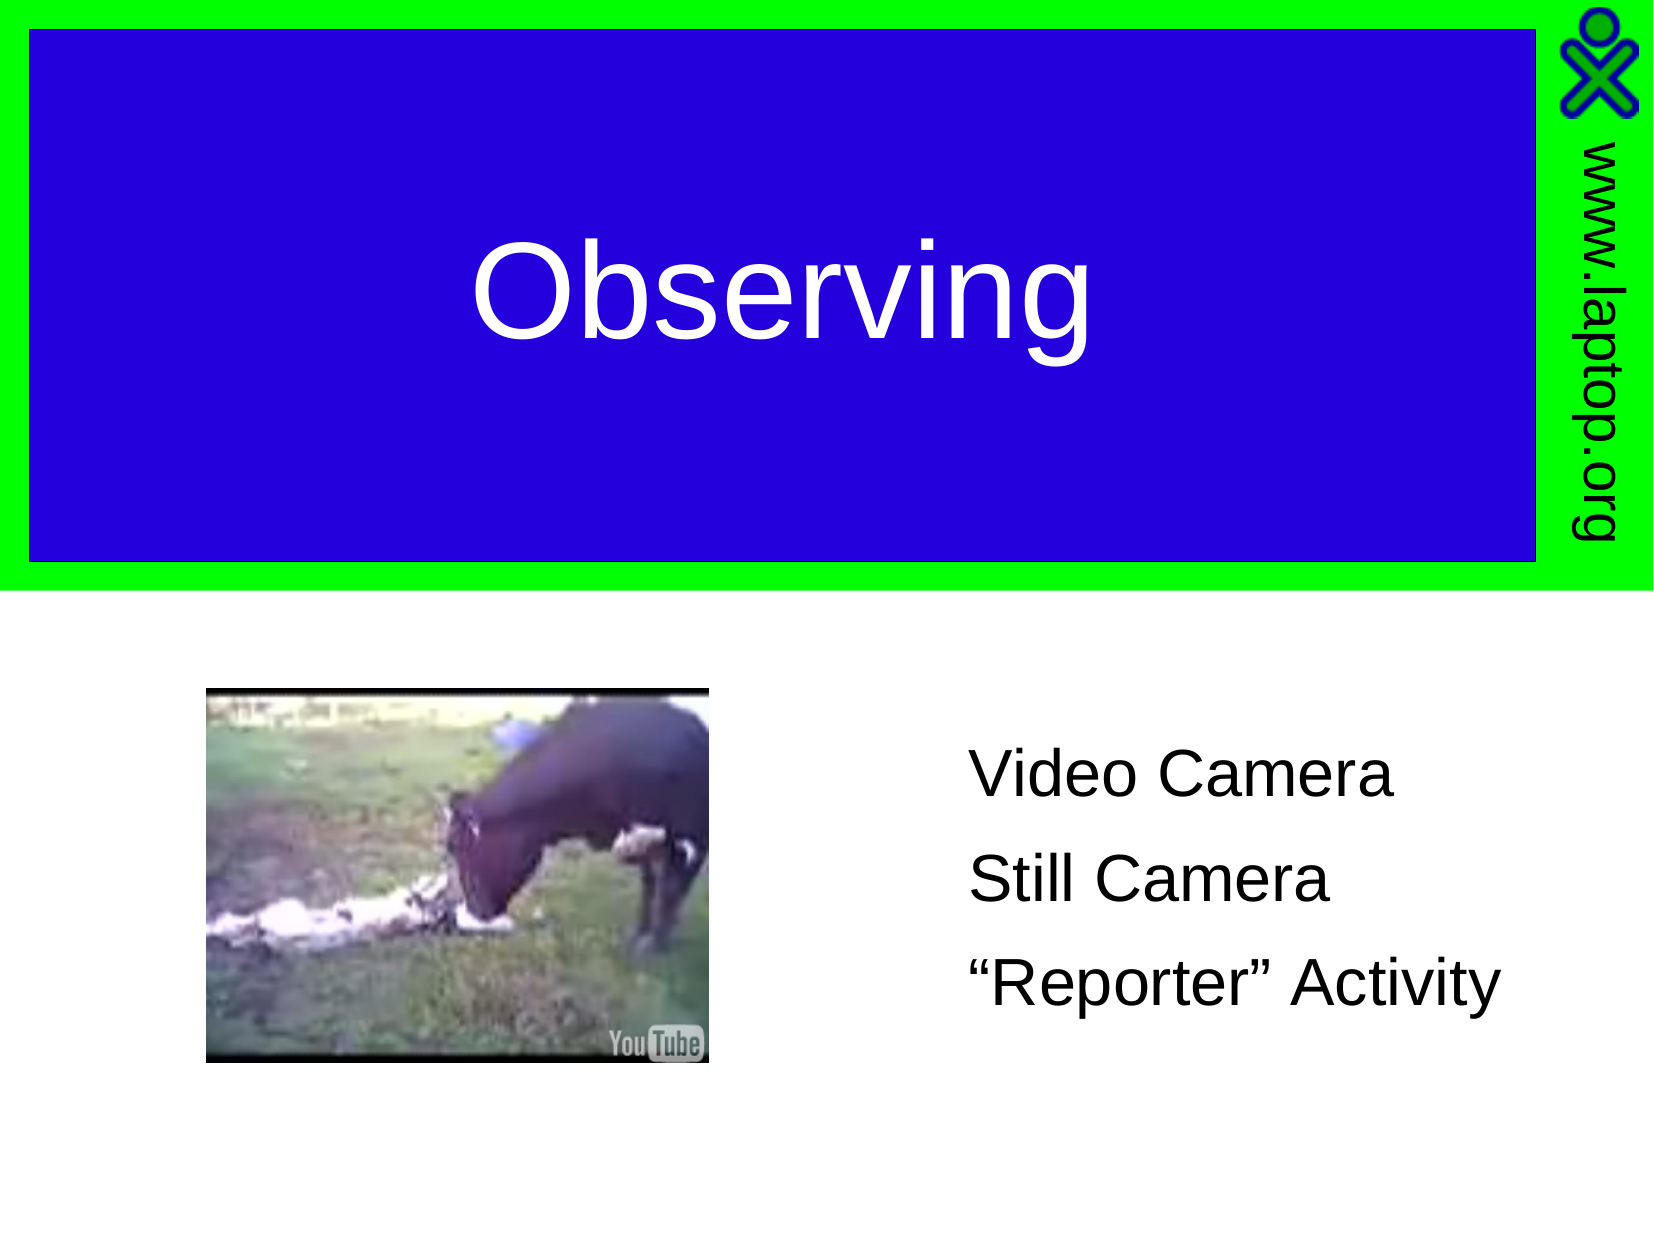

# Observing
Video Camera
Still Camera
“Reporter” Activity